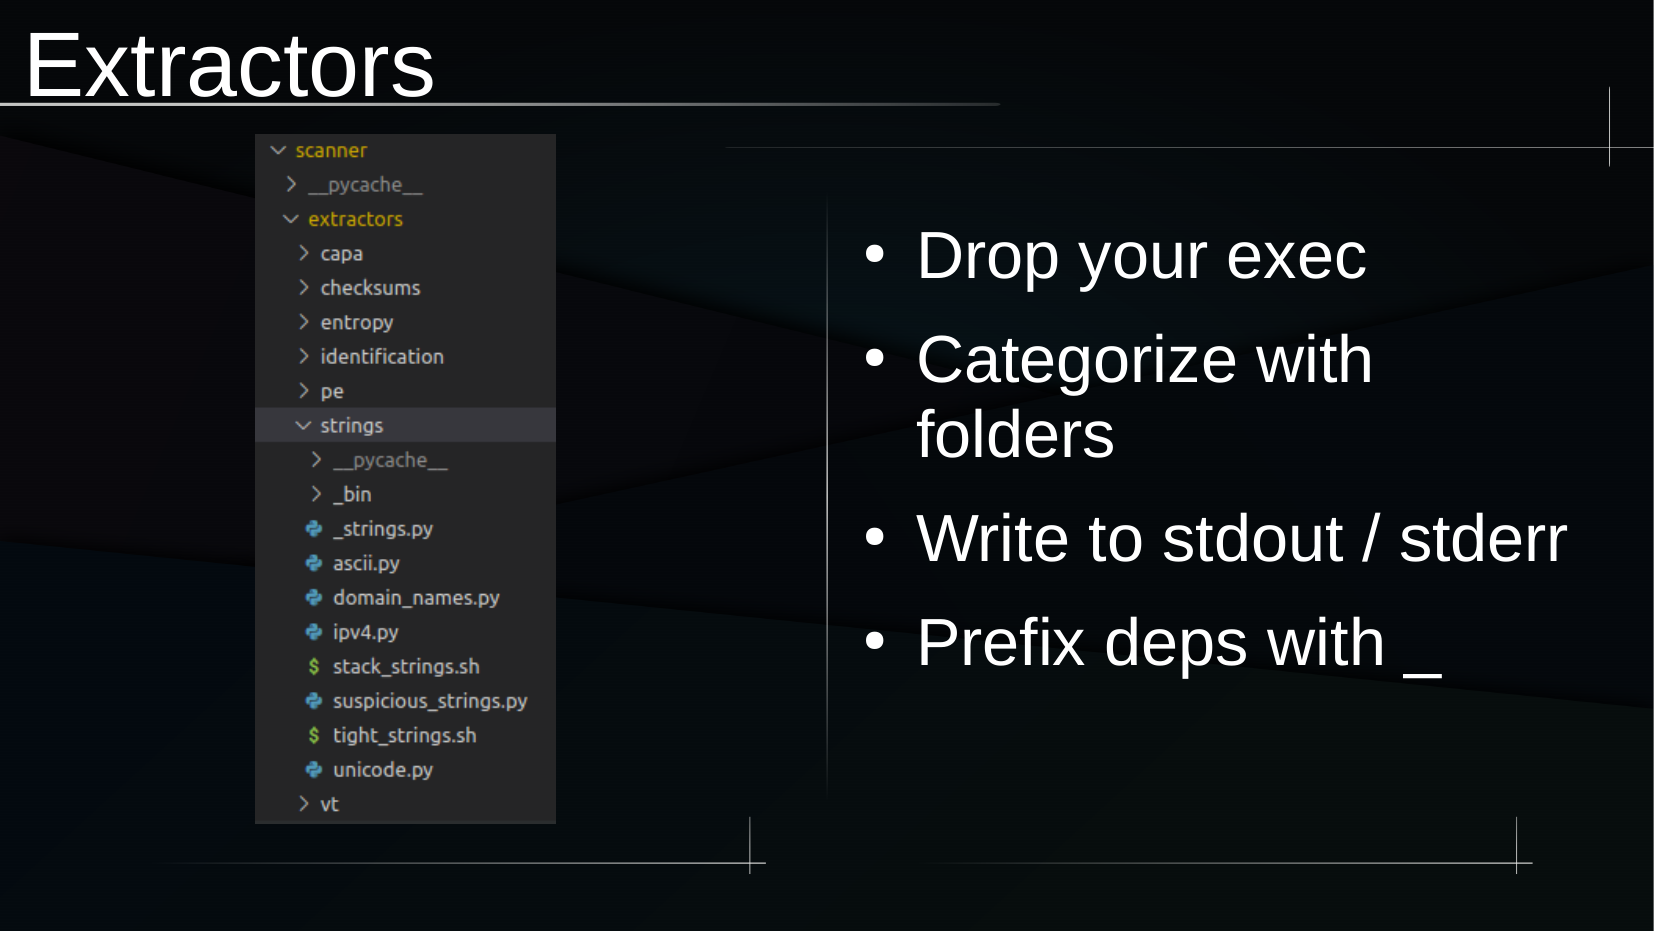

# Extractors
Drop your exec
Categorize with folders
Write to stdout / stderr
Prefix deps with _